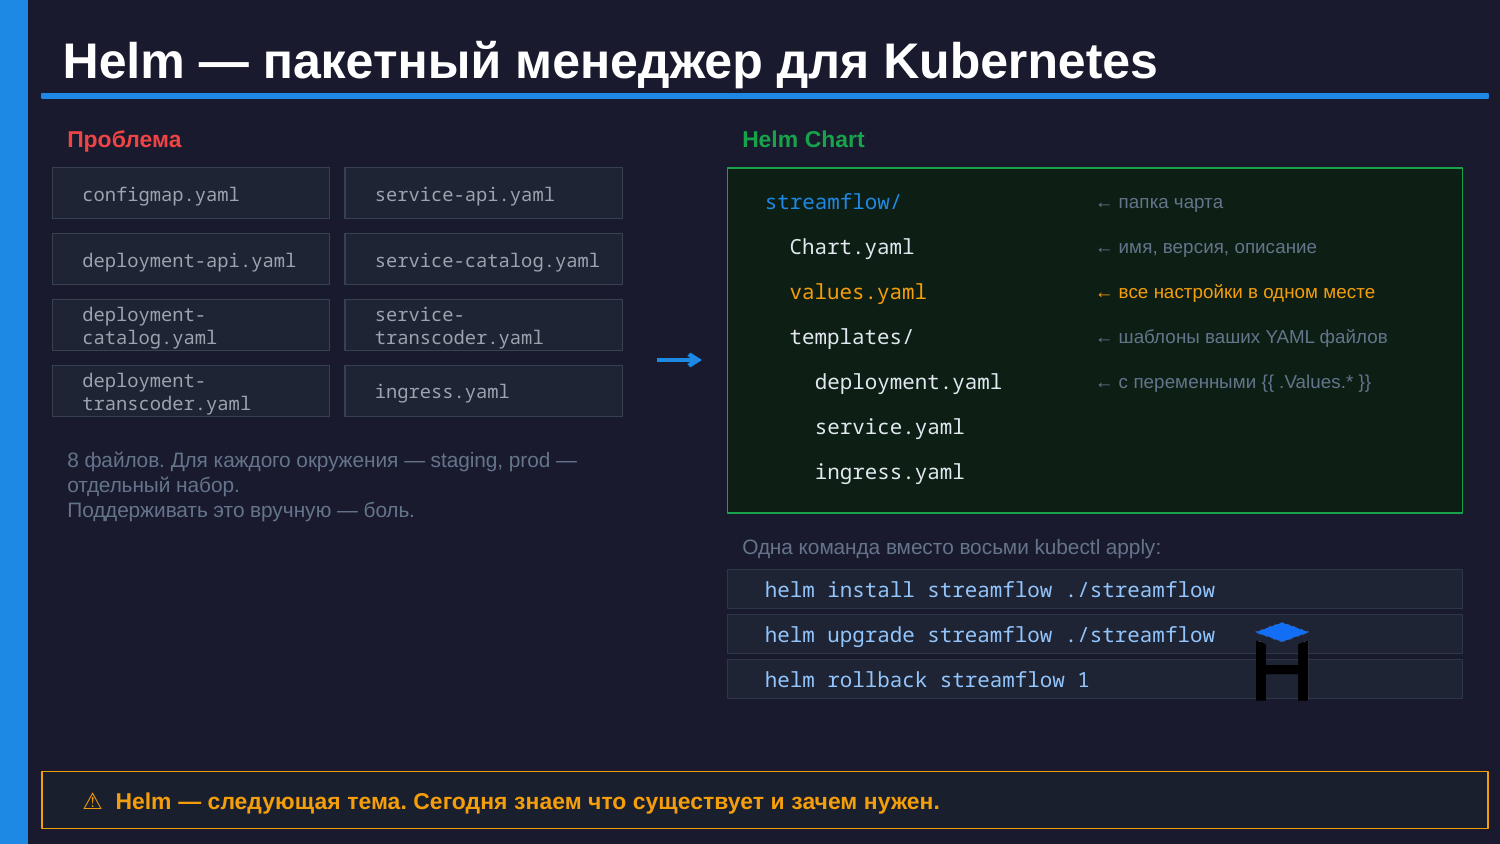

Helm — пакетный менеджер для Kubernetes
Проблема
Helm Chart
configmap.yaml
service-api.yaml
streamflow/
← папка чарта
 Chart.yaml
← имя, версия, описание
deployment-api.yaml
service-catalog.yaml
 values.yaml
← все настройки в одном месте
deployment-catalog.yaml
service-transcoder.yaml
 templates/
← шаблоны ваших YAML файлов
 deployment.yaml
← с переменными {{ .Values.* }}
deployment-transcoder.yaml
ingress.yaml
 service.yaml
8 файлов. Для каждого окружения — staging, prod — отдельный набор.
Поддерживать это вручную — боль.
 ingress.yaml
Одна команда вместо восьми kubectl apply:
helm install streamflow ./streamflow
helm upgrade streamflow ./streamflow
helm rollback streamflow 1
⚠ Helm — следующая тема. Сегодня знаем что существует и зачем нужен.